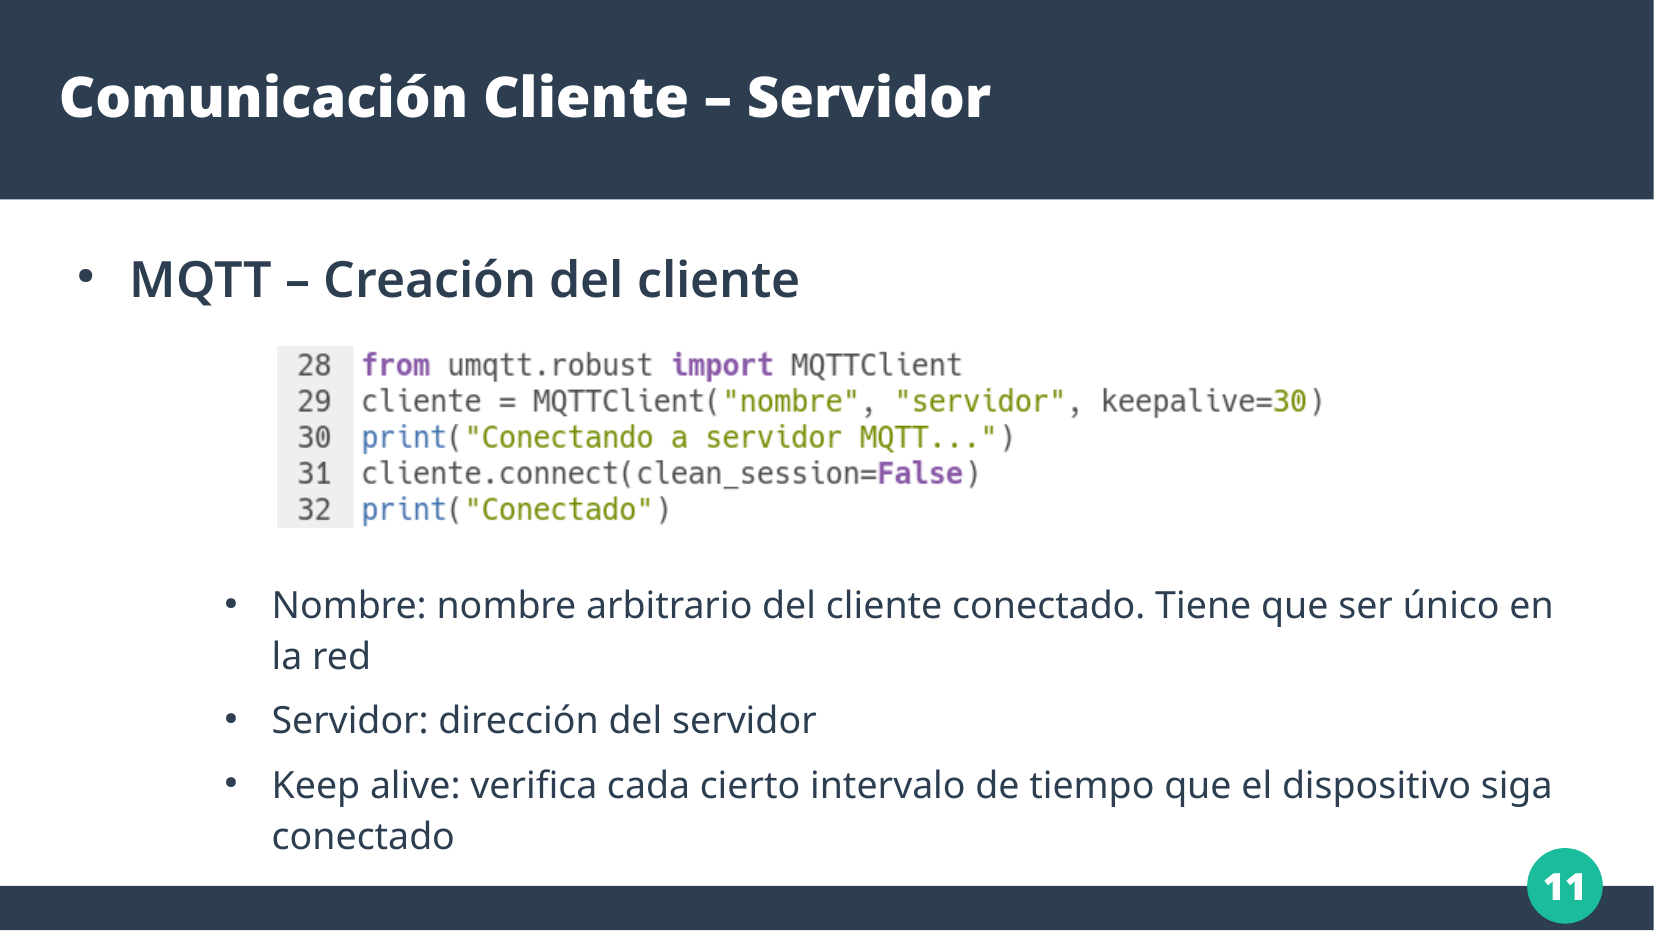

# Comunicación Cliente – Servidor
MQTT – Creación del cliente
Nombre: nombre arbitrario del cliente conectado. Tiene que ser único en la red
Servidor: dirección del servidor
Keep alive: verifica cada cierto intervalo de tiempo que el dispositivo siga conectado